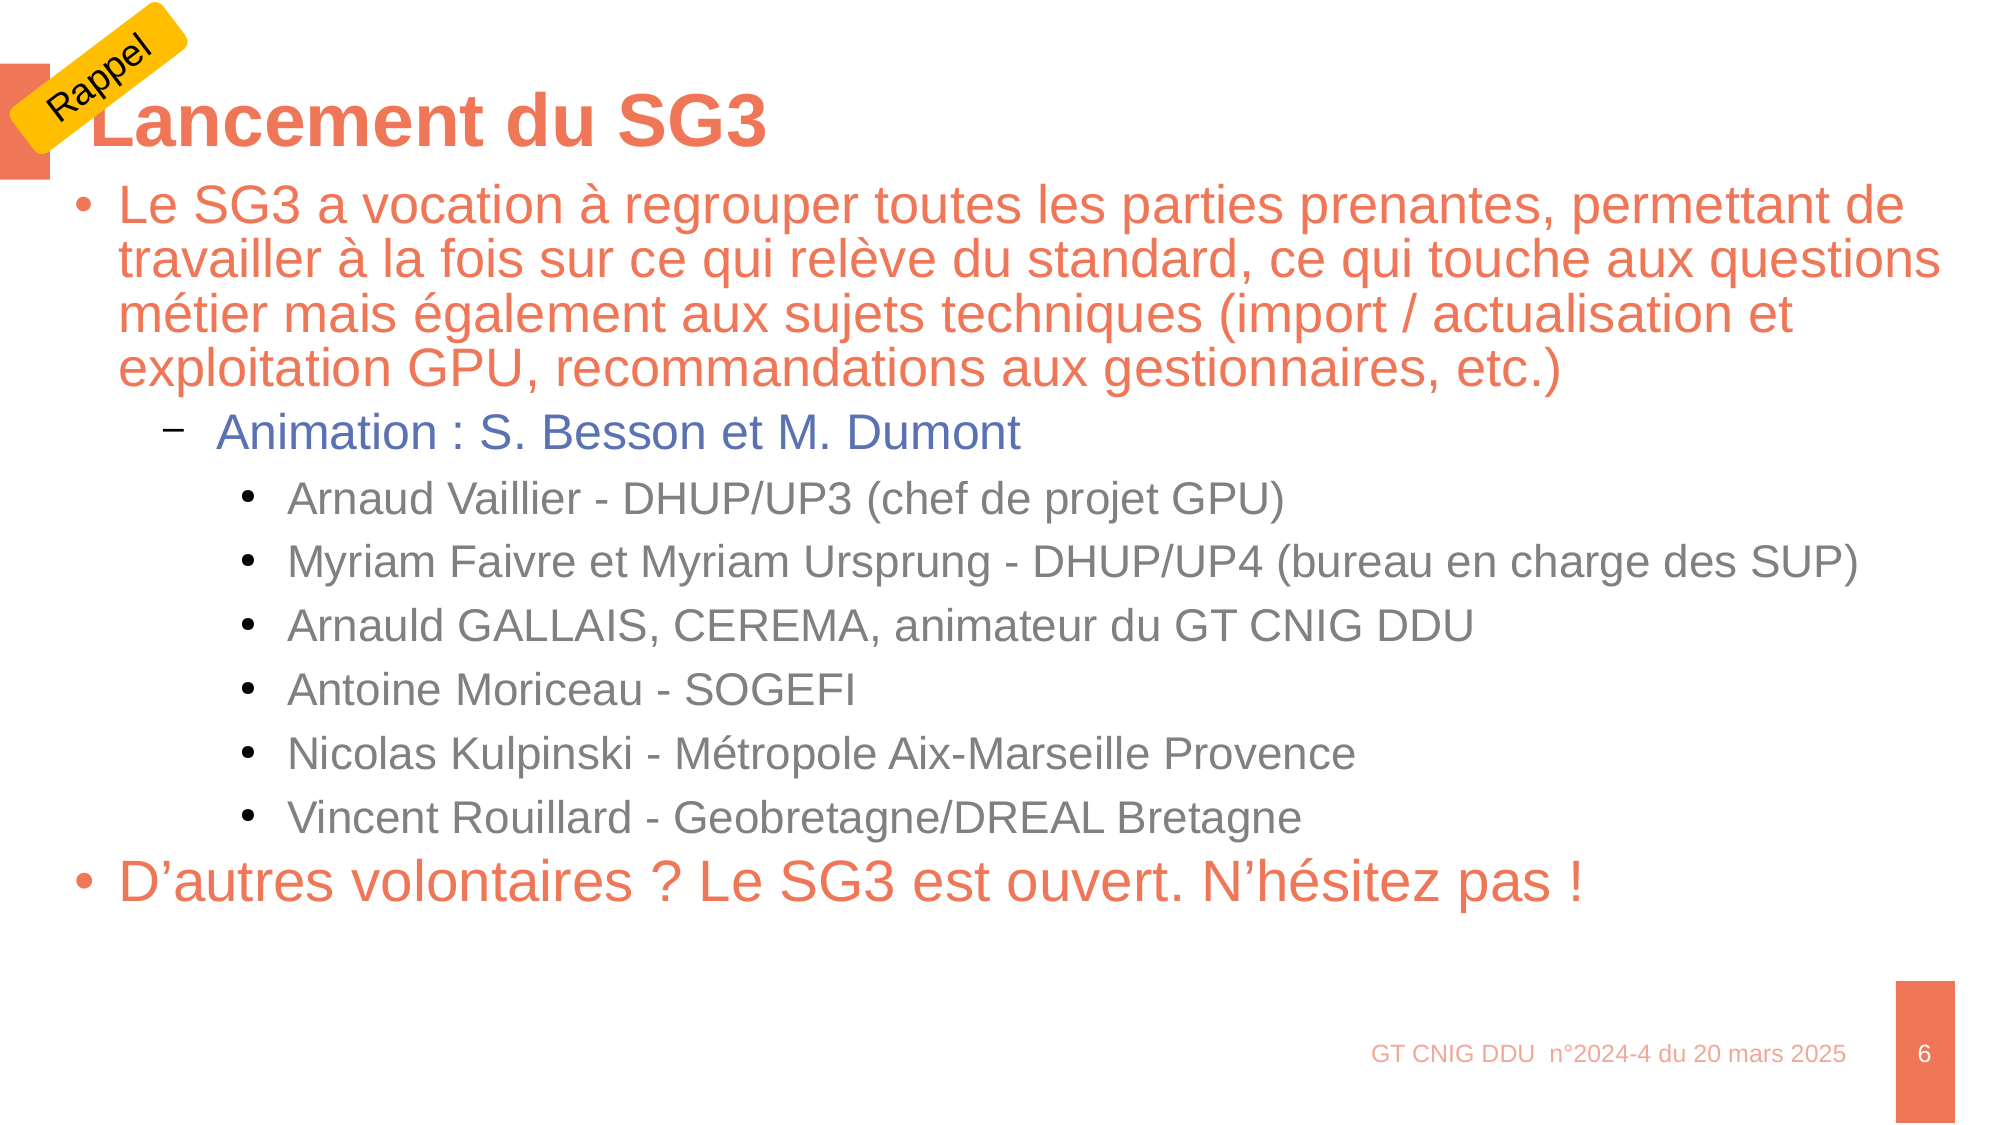

Rappel
# Lancement du SG3
Le SG3 a vocation à regrouper toutes les parties prenantes, permettant de travailler à la fois sur ce qui relève du standard, ce qui touche aux questions métier mais également aux sujets techniques (import / actualisation et exploitation GPU, recommandations aux gestionnaires, etc.)
Animation : S. Besson et M. Dumont
Arnaud Vaillier - DHUP/UP3 (chef de projet GPU)
Myriam Faivre et Myriam Ursprung - DHUP/UP4 (bureau en charge des SUP)
Arnauld GALLAIS, CEREMA, animateur du GT CNIG DDU
Antoine Moriceau - SOGEFI
Nicolas Kulpinski - Métropole Aix-Marseille Provence
Vincent Rouillard - Geobretagne/DREAL Bretagne
D’autres volontaires ? Le SG3 est ouvert. N’hésitez pas !
6
GT CNIG DDU n°2024-4 du 20 mars 2025